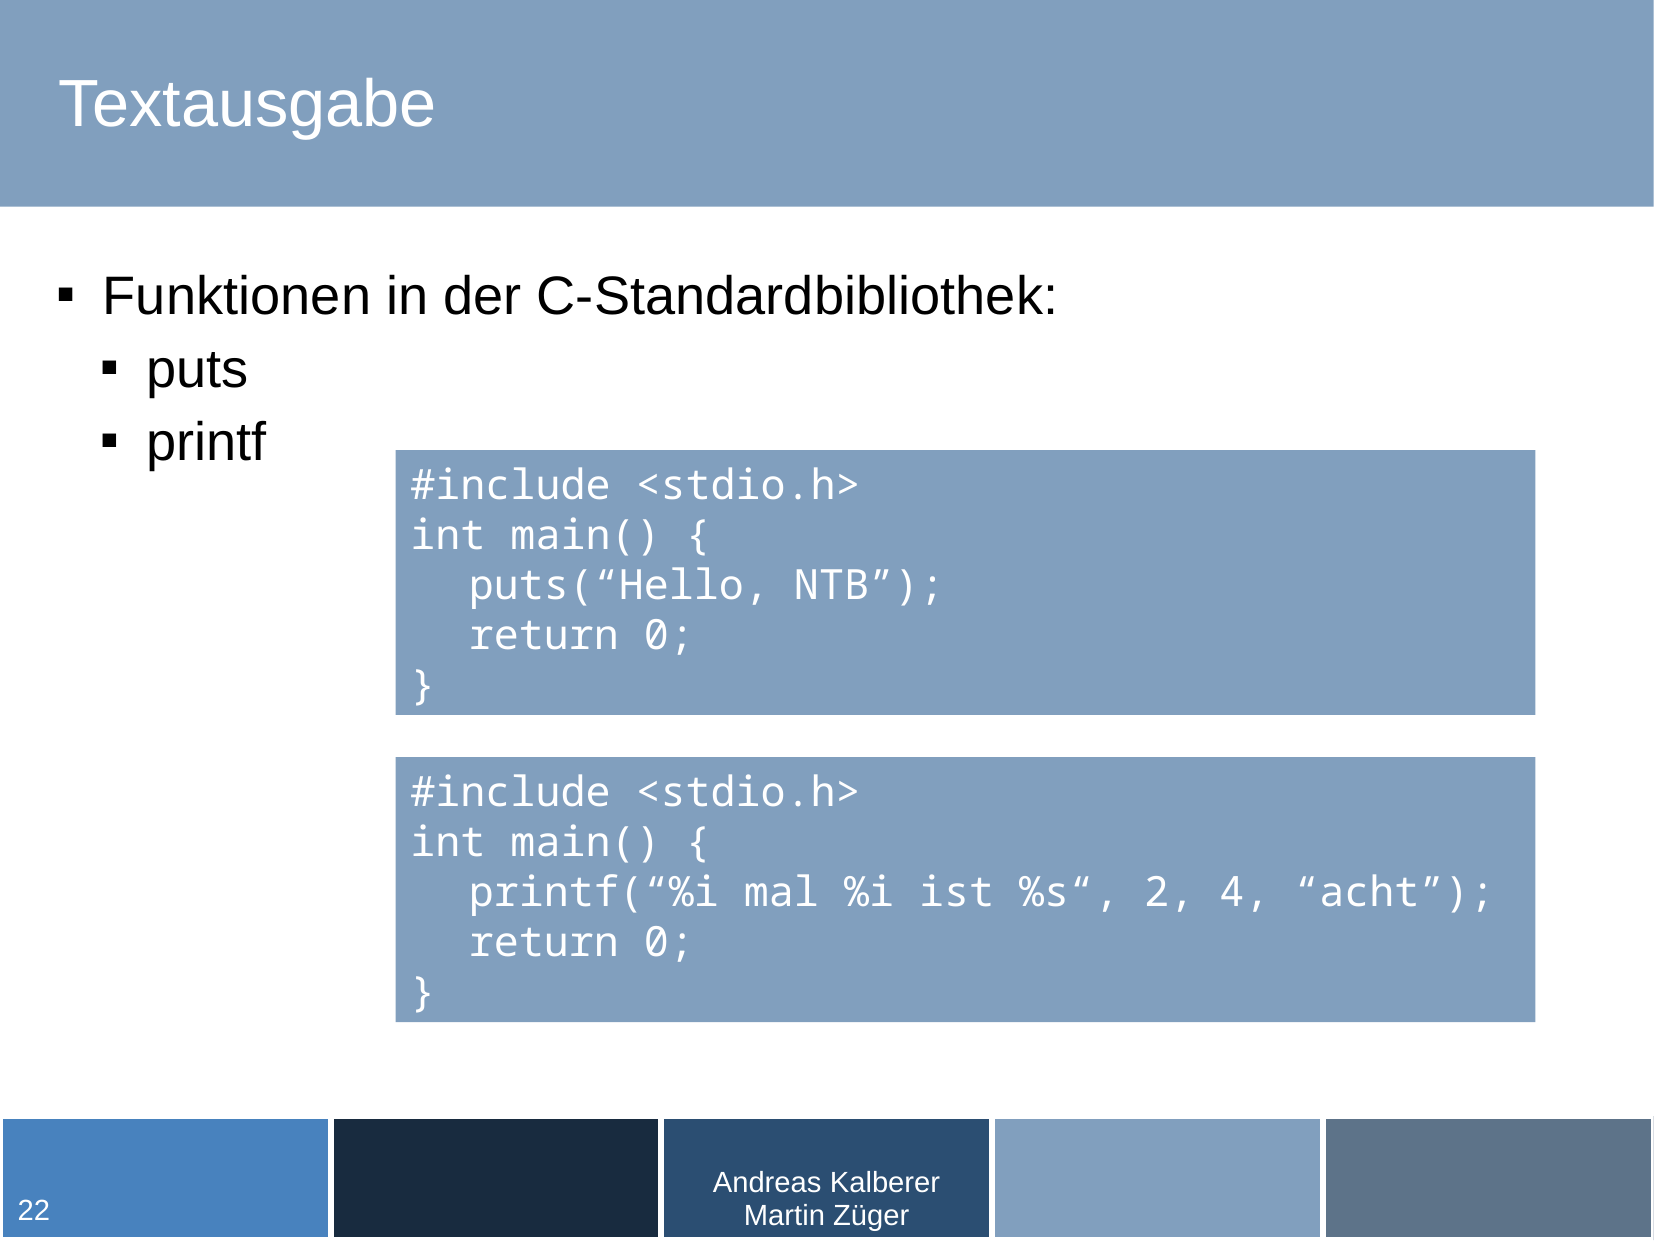

# Textausgabe
Funktionen in der C-Standardbibliothek:
puts
printf
#include <stdio.h>
int main() {
	puts(“Hello, NTB”);
	return 0;
}
#include <stdio.h>
int main() {
	printf(“%i mal %i ist %s“, 2, 4, “acht”);
	return 0;
}
LibreOffice Productivity Suite
22